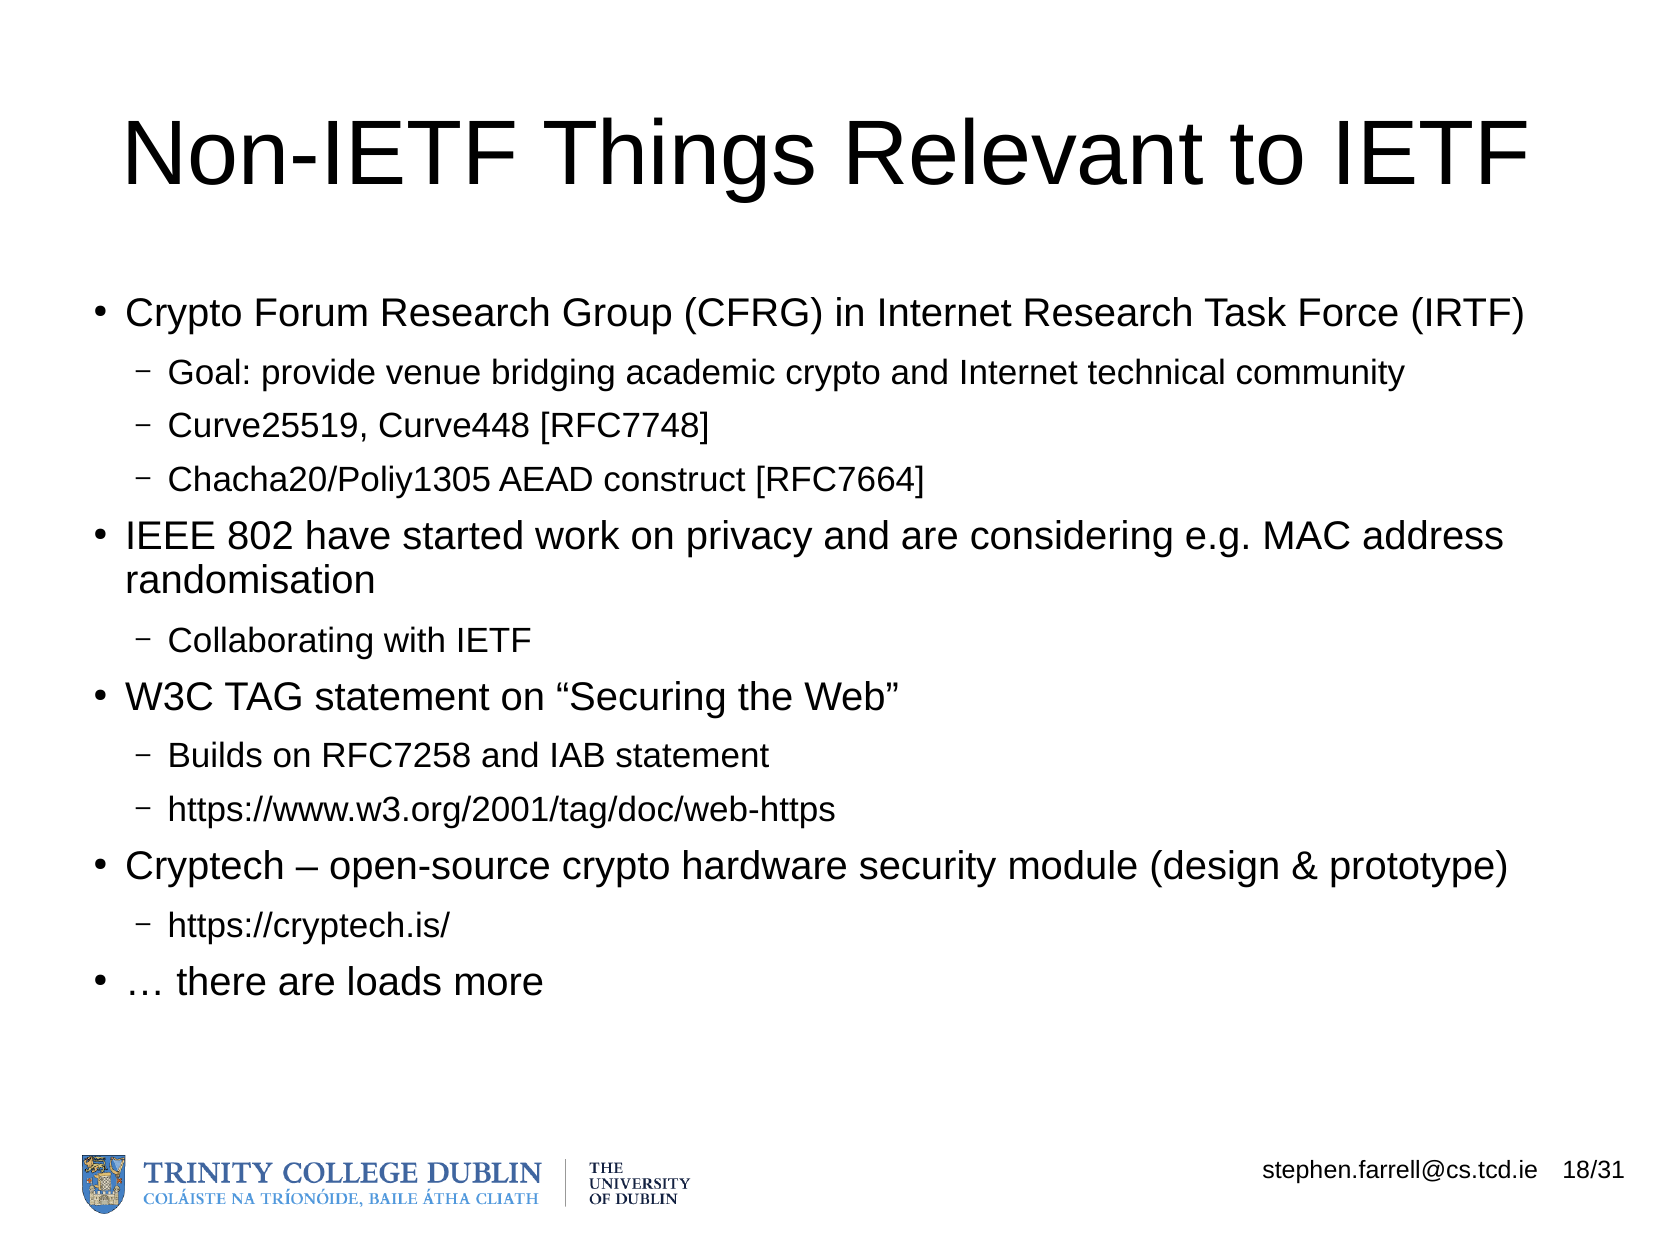

# Non-IETF Things Relevant to IETF
Crypto Forum Research Group (CFRG) in Internet Research Task Force (IRTF)
Goal: provide venue bridging academic crypto and Internet technical community
Curve25519, Curve448 [RFC7748]
Chacha20/Poliy1305 AEAD construct [RFC7664]
IEEE 802 have started work on privacy and are considering e.g. MAC address randomisation
Collaborating with IETF
W3C TAG statement on “Securing the Web”
Builds on RFC7258 and IAB statement
https://www.w3.org/2001/tag/doc/web-https
Cryptech – open-source crypto hardware security module (design & prototype)
https://cryptech.is/
… there are loads more